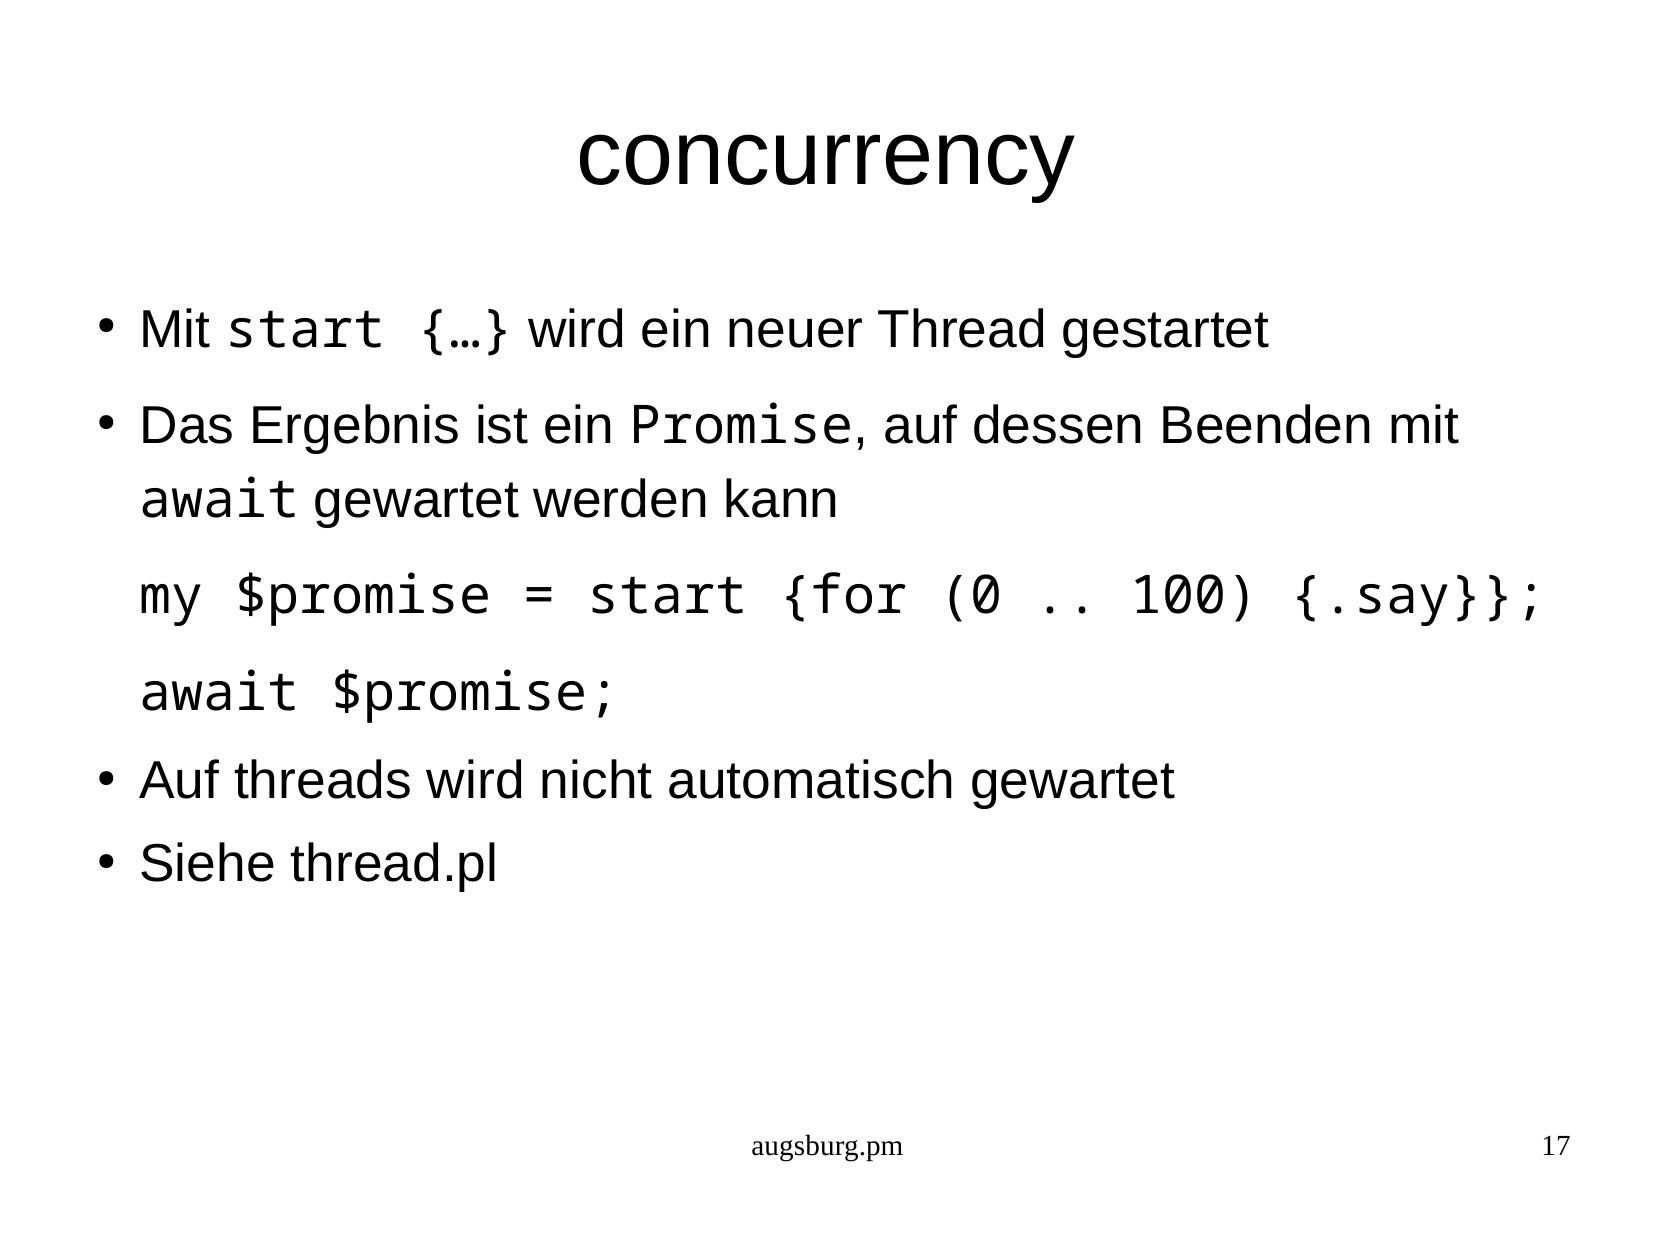

# concurrency
Mit start {…} wird ein neuer Thread gestartet
Das Ergebnis ist ein Promise, auf dessen Beenden mit await gewartet werden kann
my $promise = start {for (0 .. 100) {.say}};
await $promise;
Auf threads wird nicht automatisch gewartet
Siehe thread.pl
augsburg.pm
17